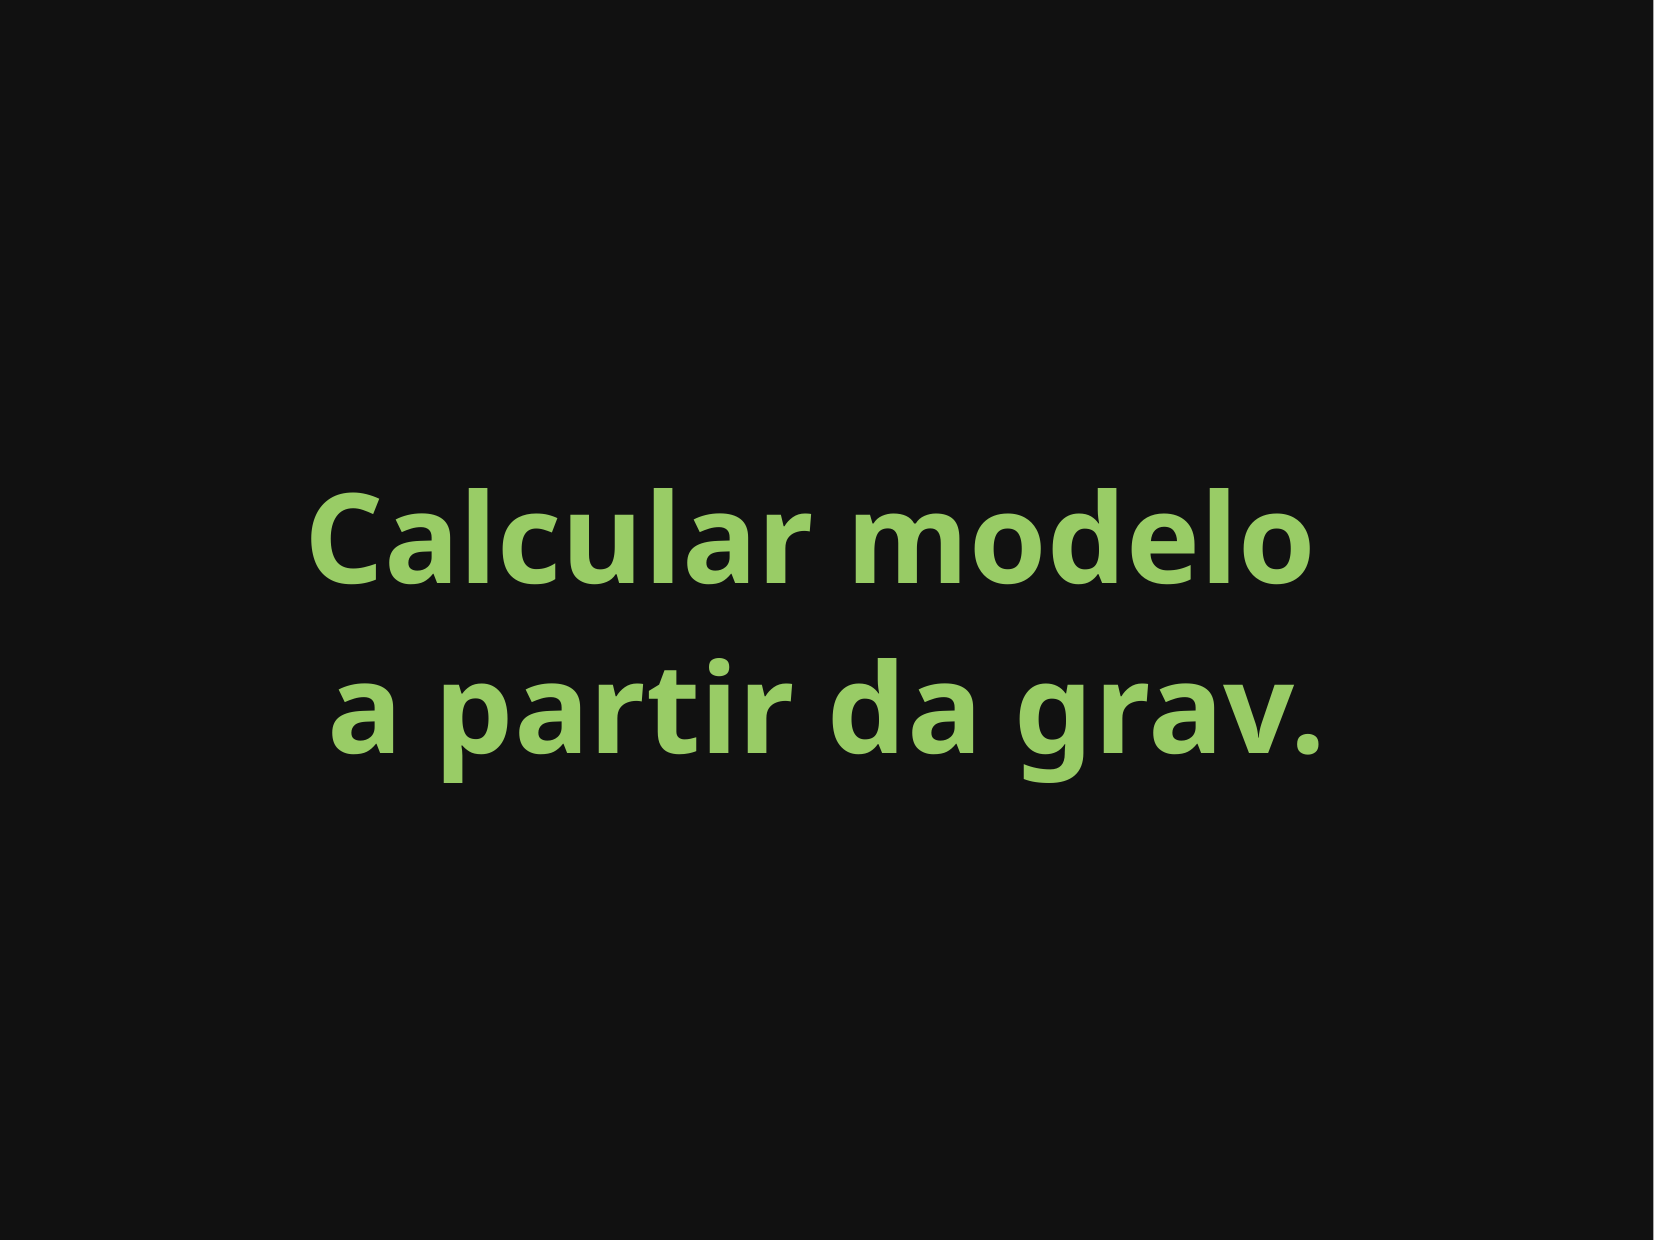

# Calcular modelo a partir da grav.